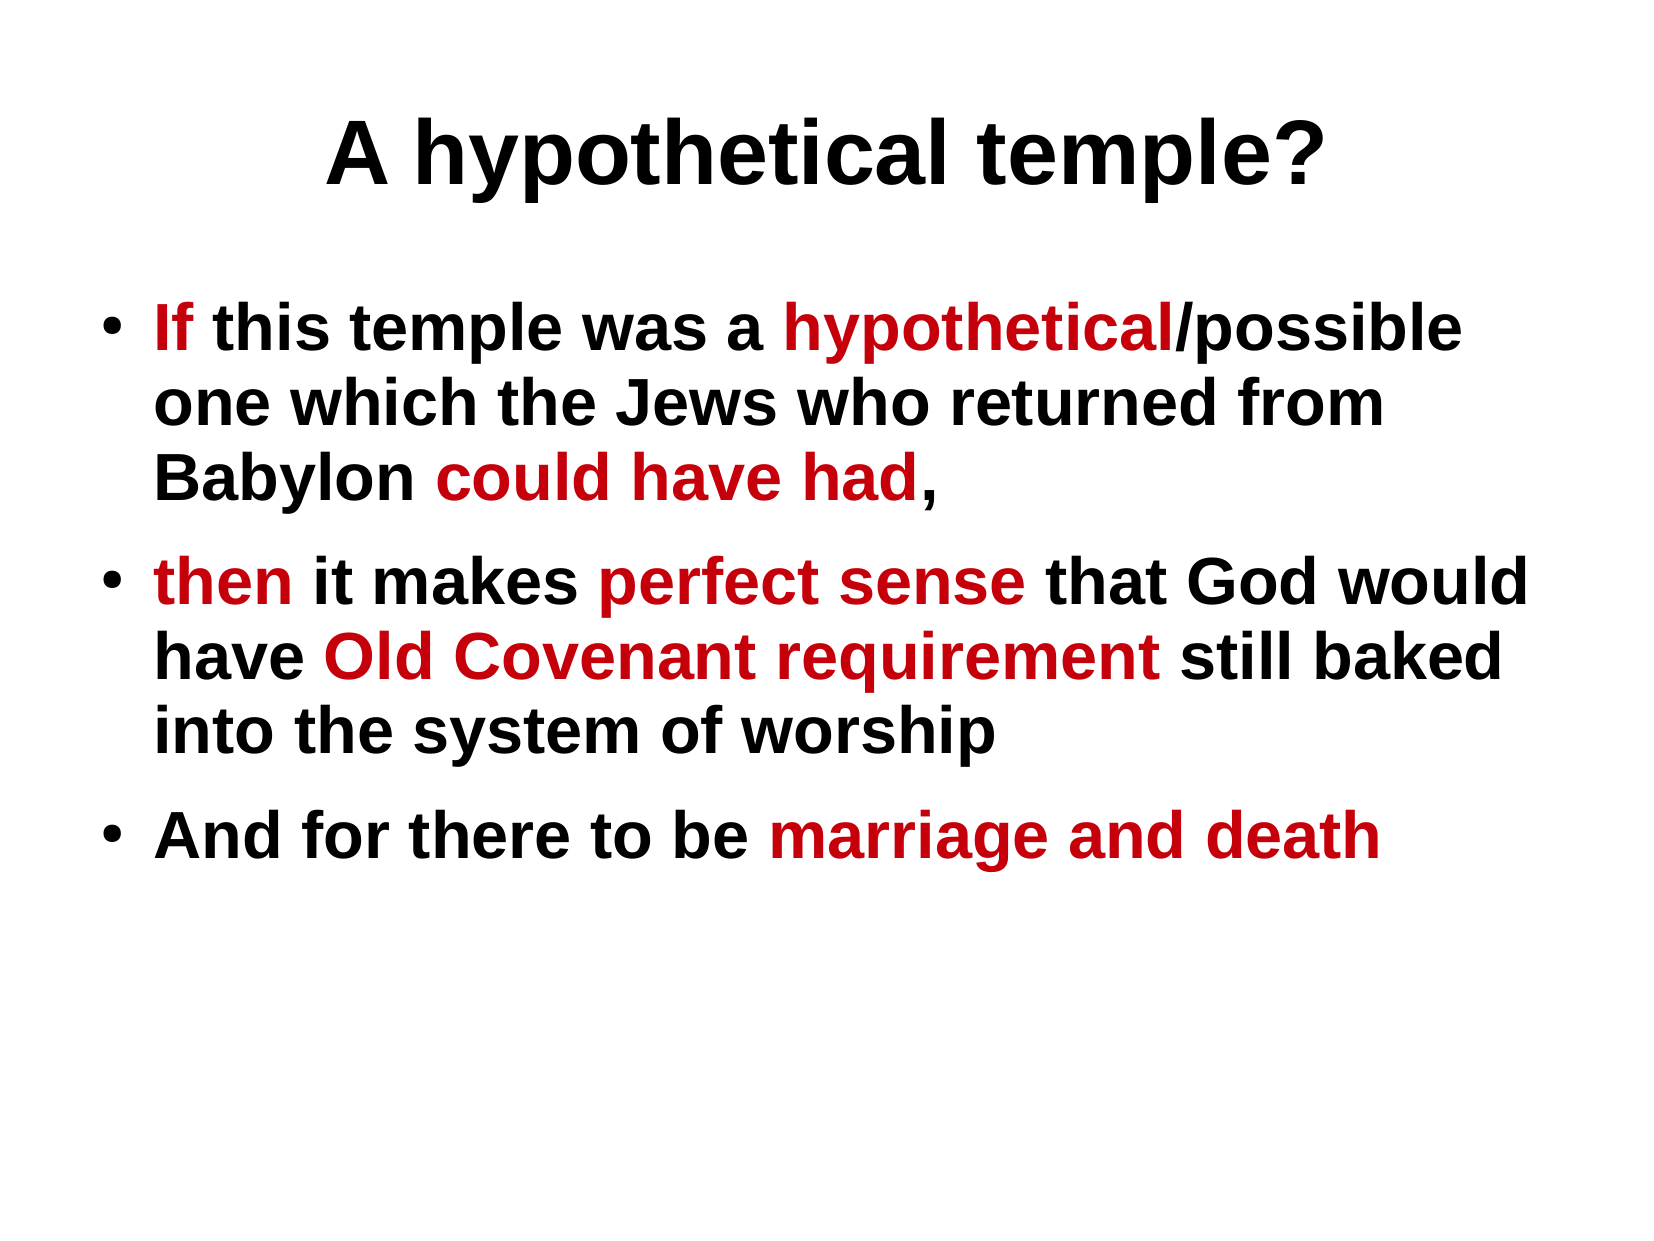

# A hypothetical temple?
If this temple was a hypothetical/possible one which the Jews who returned from Babylon could have had,
then it makes perfect sense that God would have Old Covenant requirement still baked into the system of worship
And for there to be marriage and death